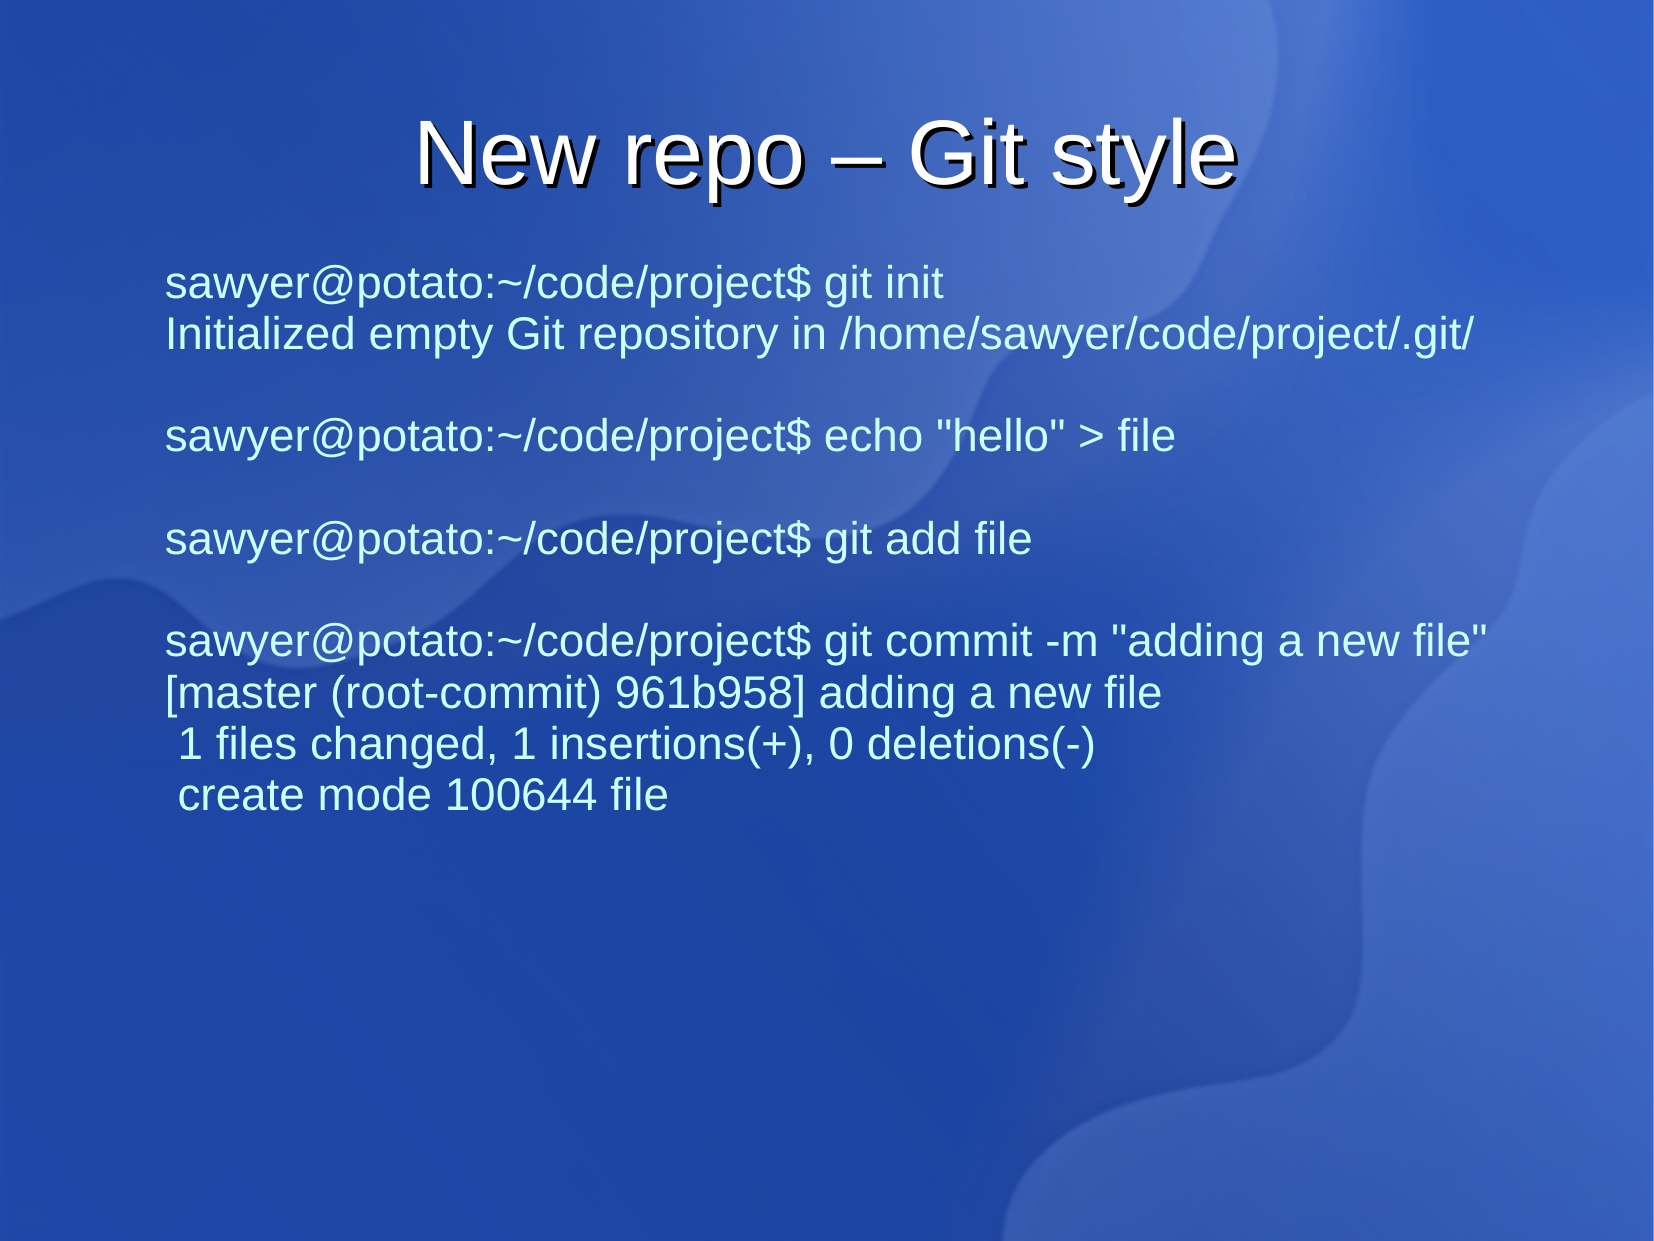

# New repo – Git style
sawyer@potato:~/code/project$ git init
Initialized empty Git repository in /home/sawyer/code/project/.git/
sawyer@potato:~/code/project$ echo "hello" > file
sawyer@potato:~/code/project$ git add file
sawyer@potato:~/code/project$ git commit -m "adding a new file"
[master (root-commit) 961b958] adding a new file
 1 files changed, 1 insertions(+), 0 deletions(-)
 create mode 100644 file